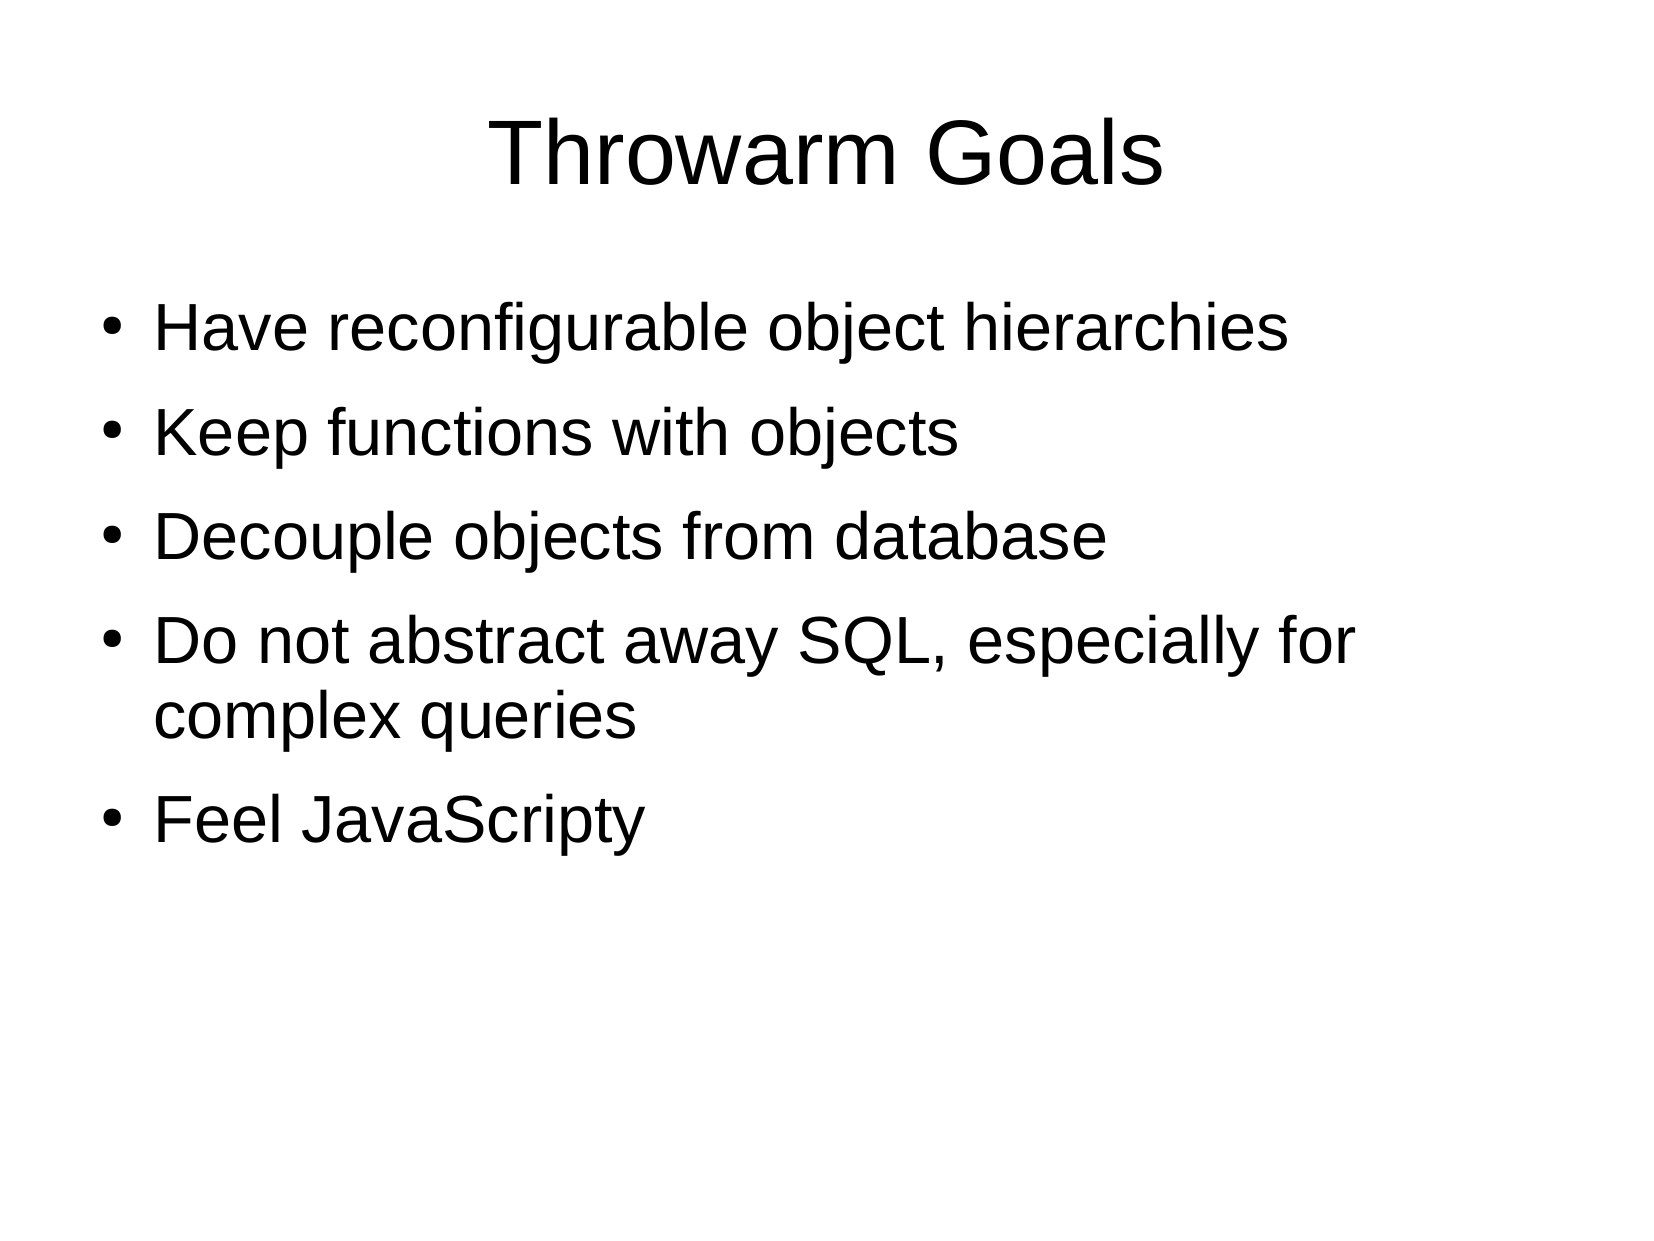

# Throwarm Goals
Have reconfigurable object hierarchies
Keep functions with objects
Decouple objects from database
Do not abstract away SQL, especially for complex queries
Feel JavaScripty